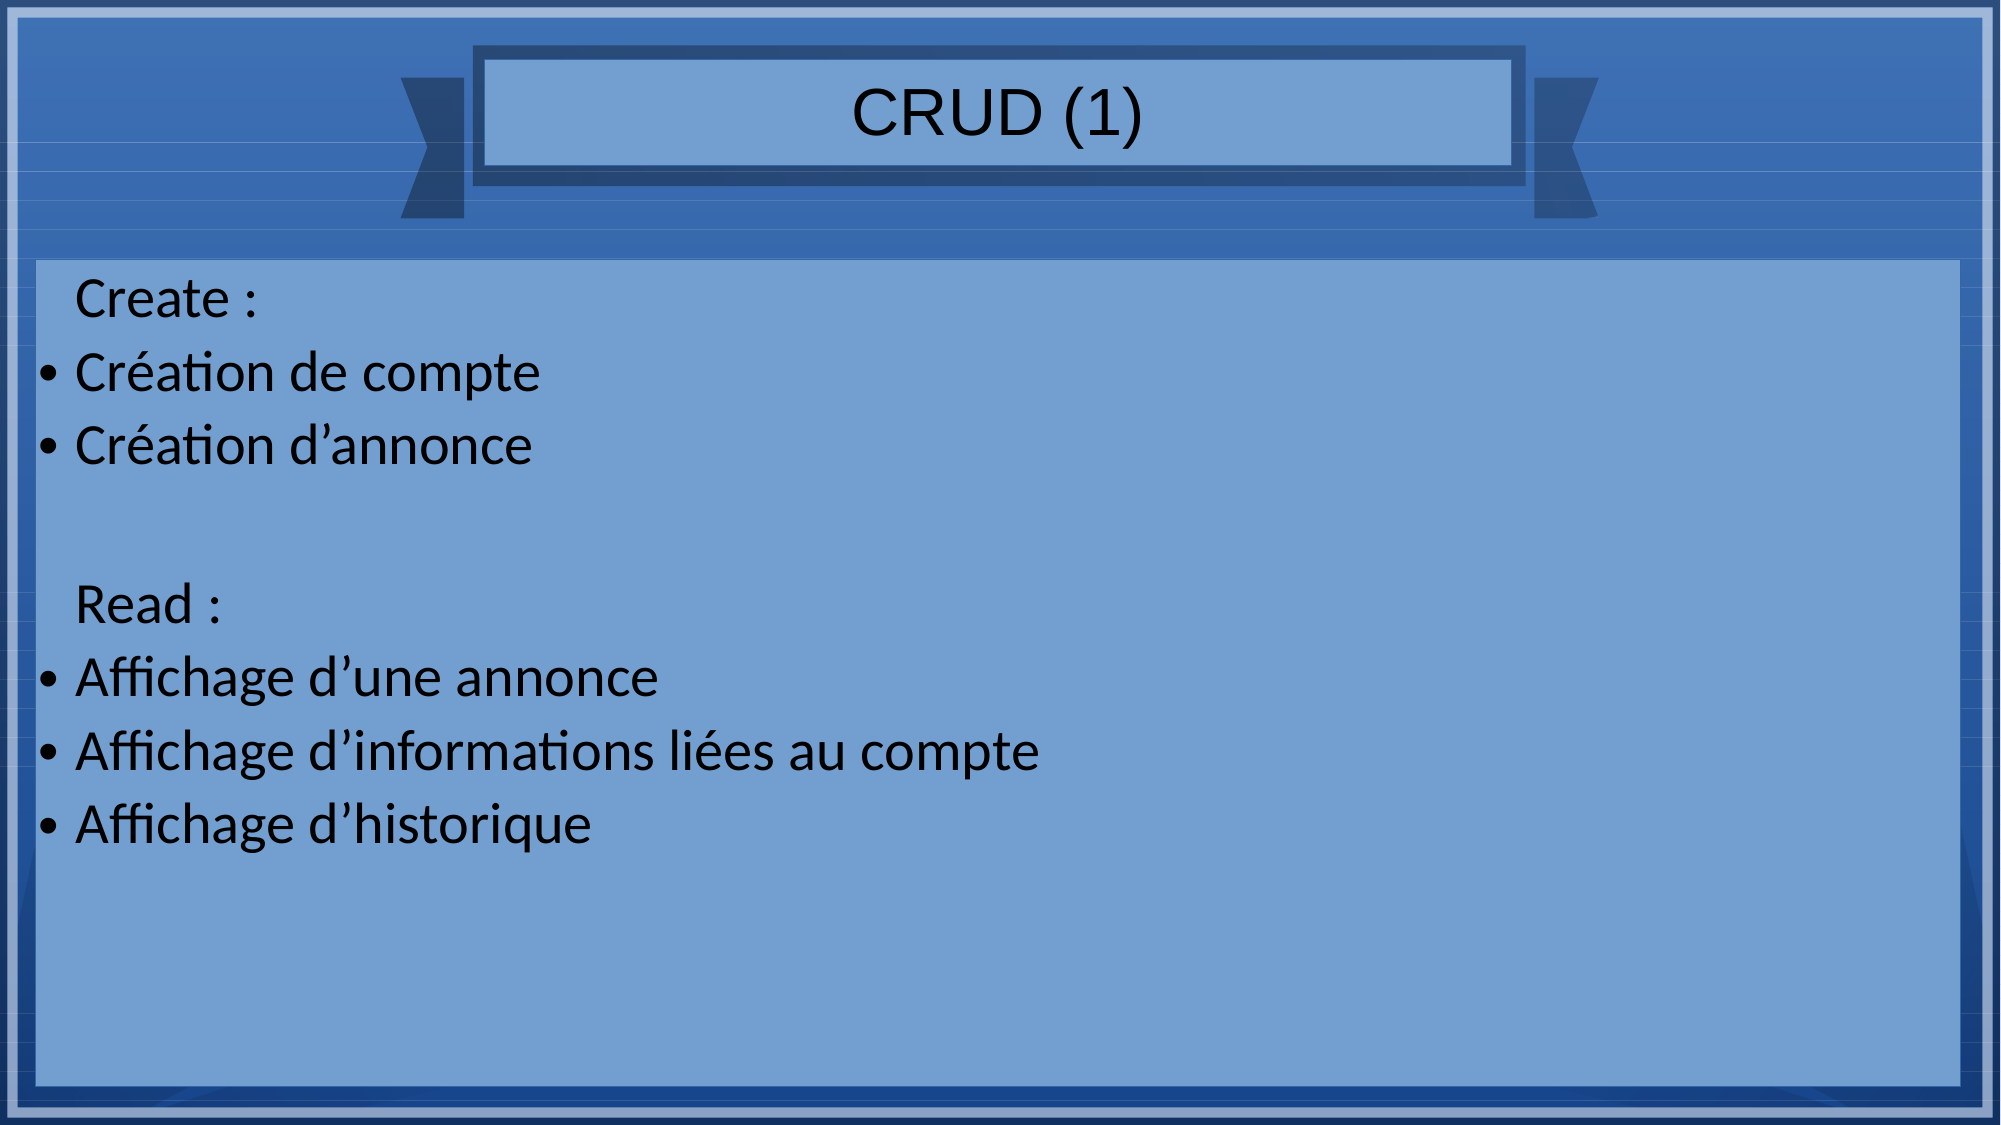

CRUD (1)
Create :
Création de compte
Création d’annonce
Read :
Affichage d’une annonce
Affichage d’informations liées au compte
Affichage d’historique